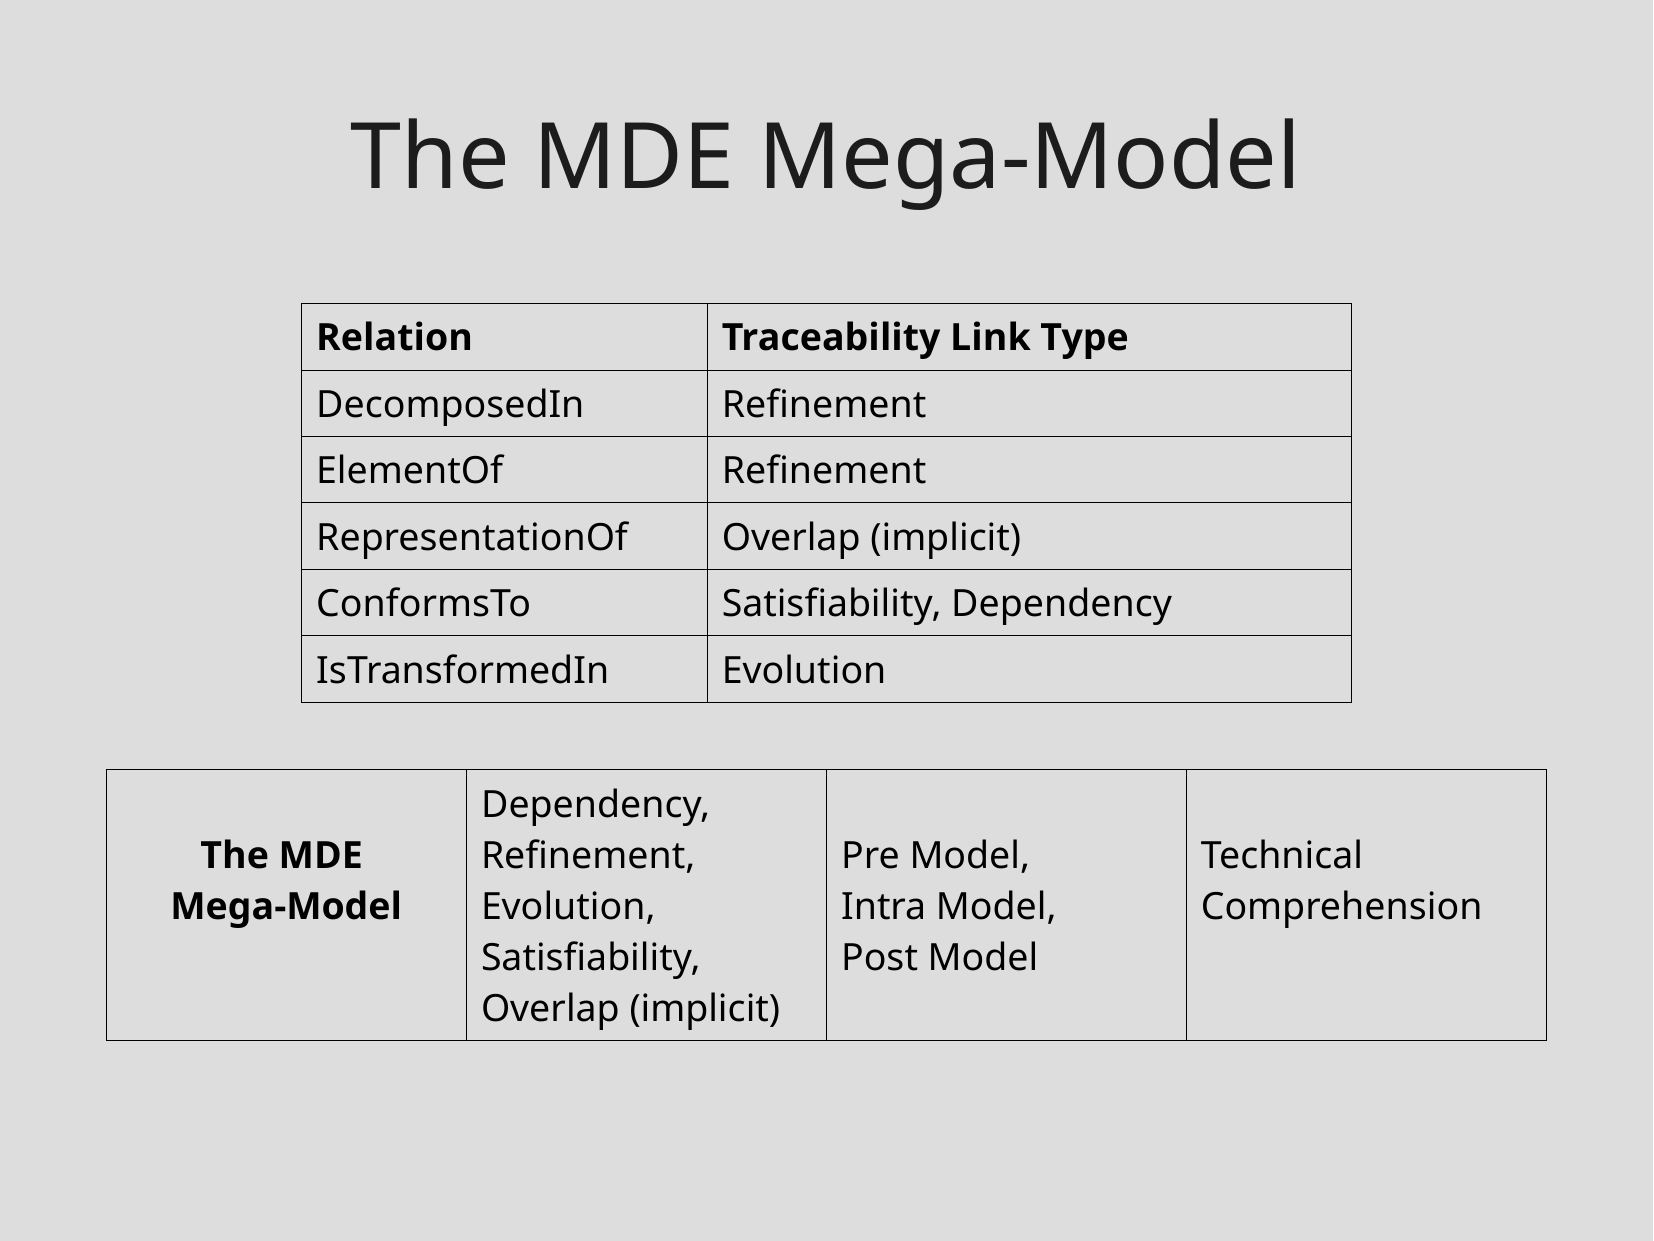

# The MDE Mega-Model
| Relation | Traceability Link Type |
| --- | --- |
| DecomposedIn | Refinement |
| ElementOf | Refinement |
| RepresentationOf | Overlap (implicit) |
| ConformsTo | Satisfiability, Dependency |
| IsTransformedIn | Evolution |
| The MDE Mega-Model | Dependency, Refinement, Evolution, Satisfiability, Overlap (implicit) | Pre Model, Intra Model, Post Model | Technical Comprehension |
| --- | --- | --- | --- |